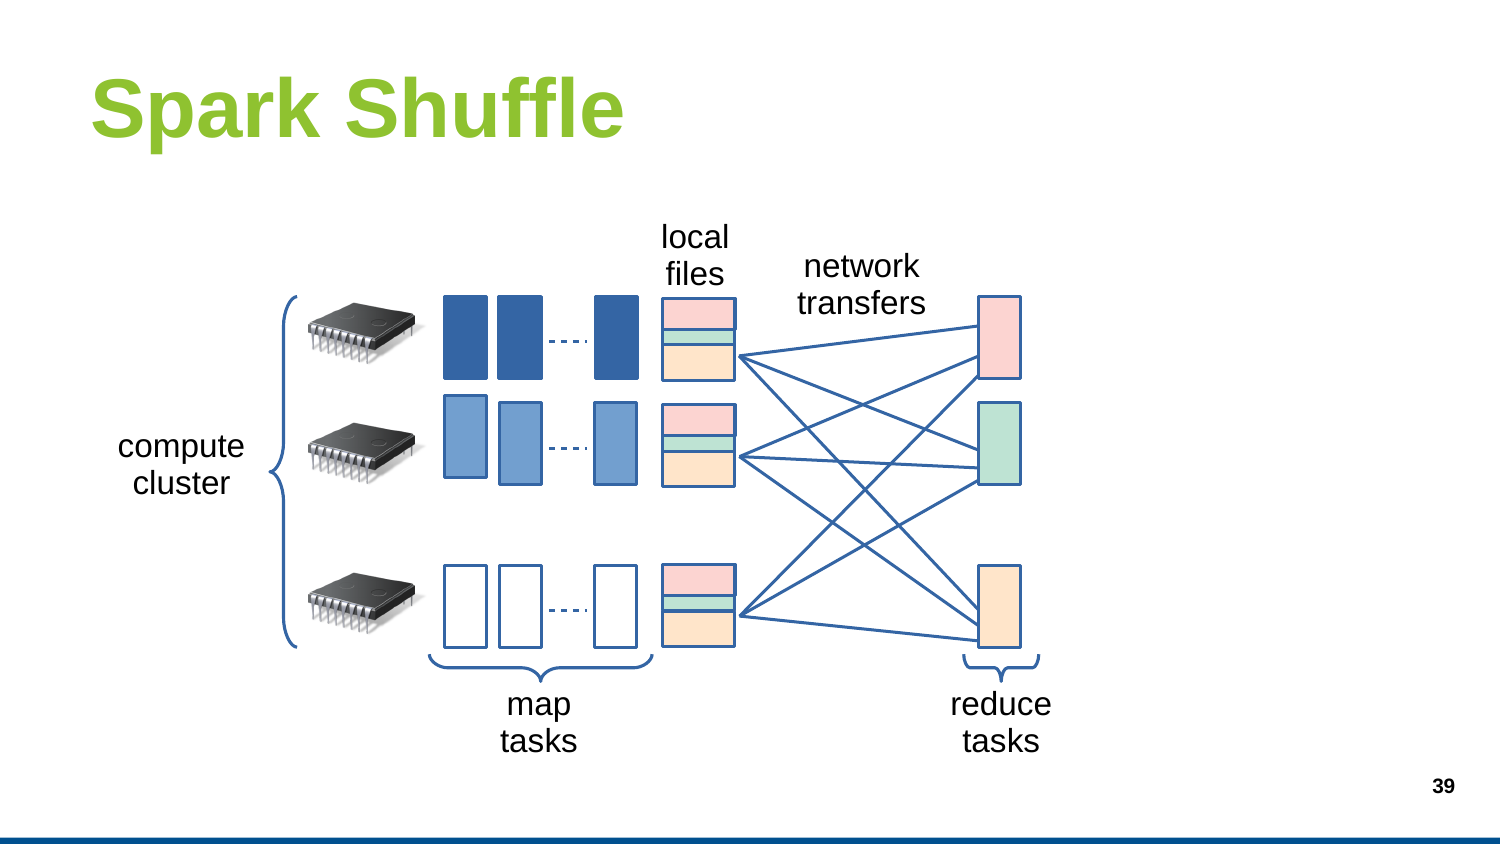

Spark Shuffle using Crail::Bag
#
local
files
network
transfers
compute
cluster
reduce
tasks
map
tasks
39